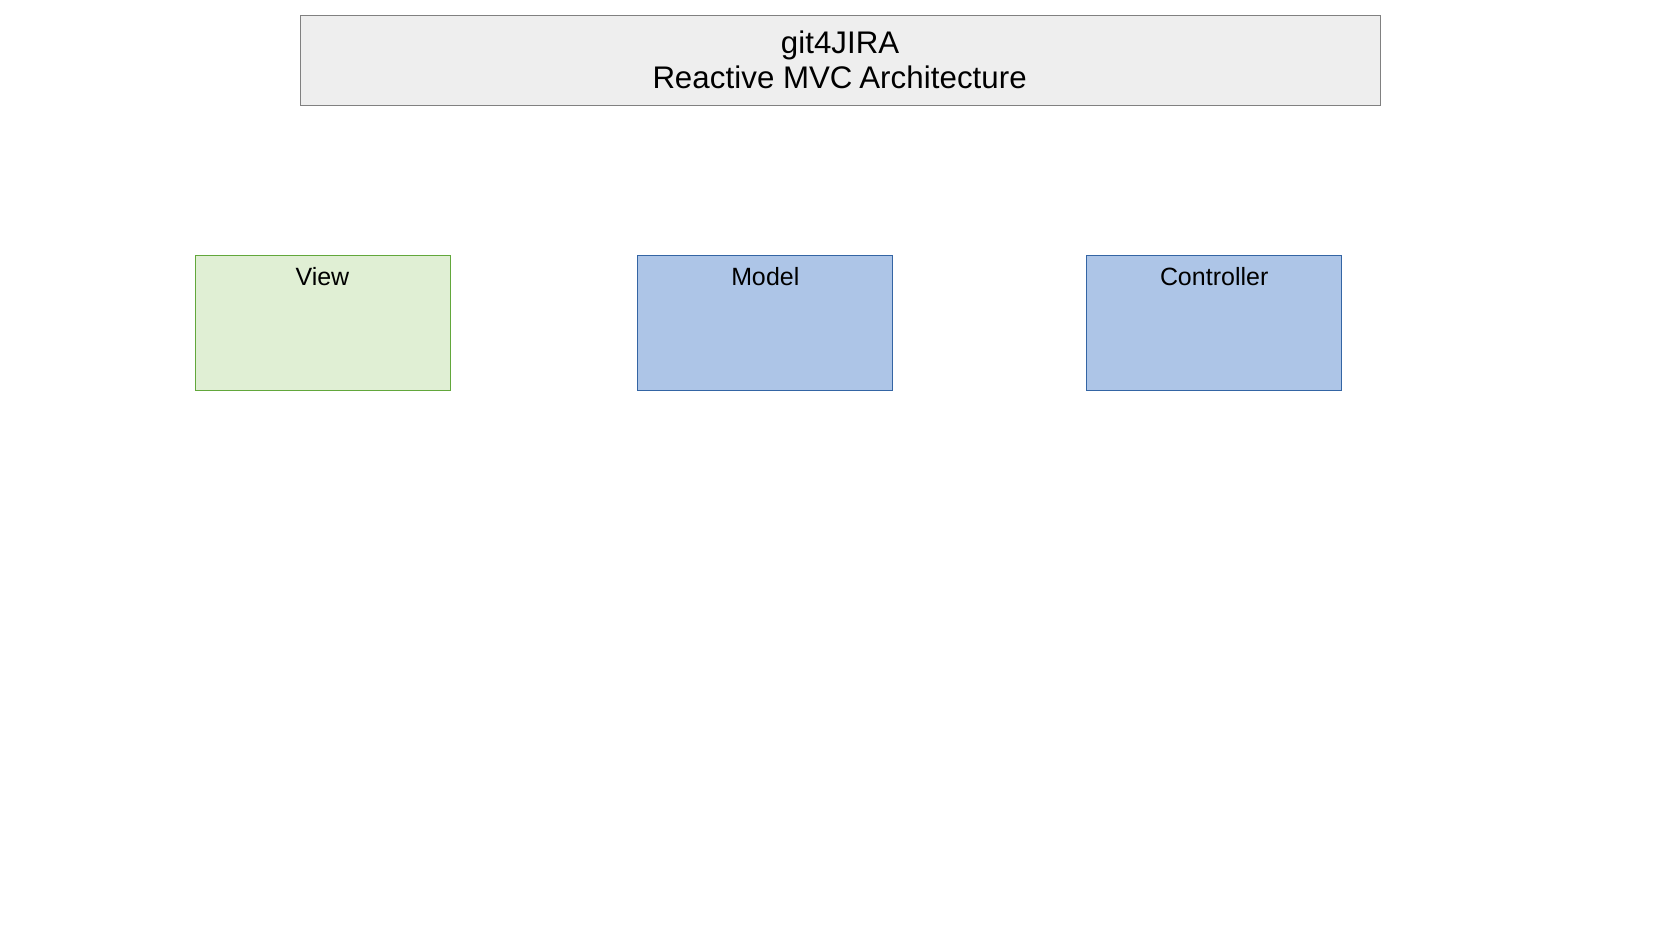

git4JIRA
Reactive MVC Architecture
View
Model
Controller